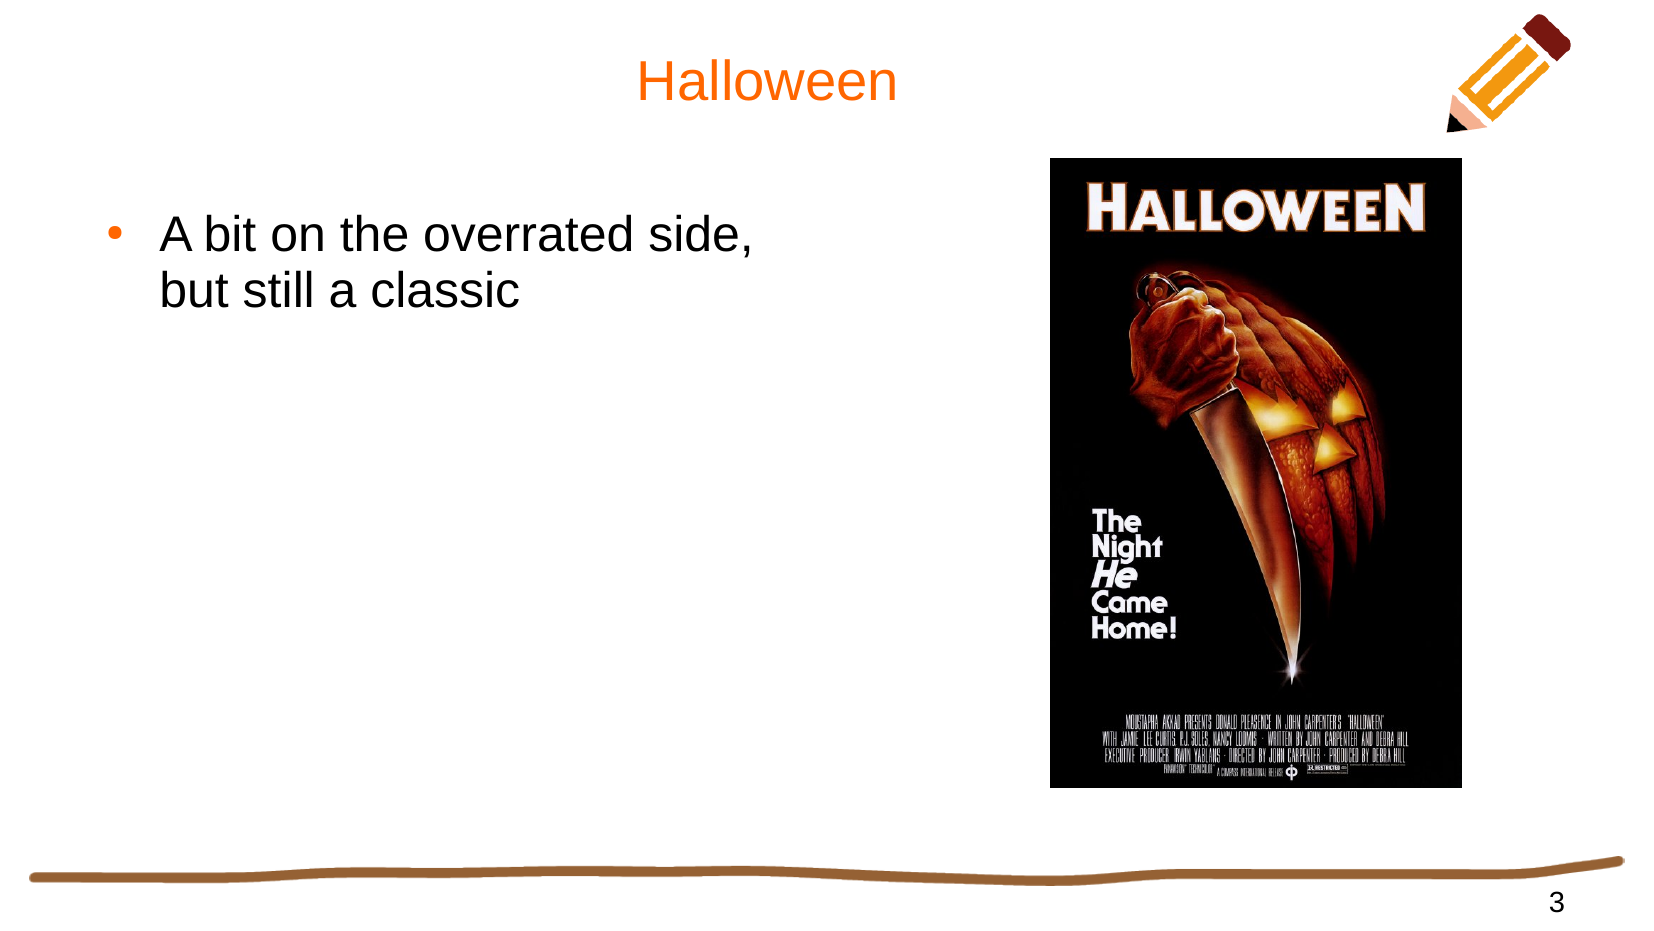

# Halloween
A bit on the overrated side, but still a classic
3